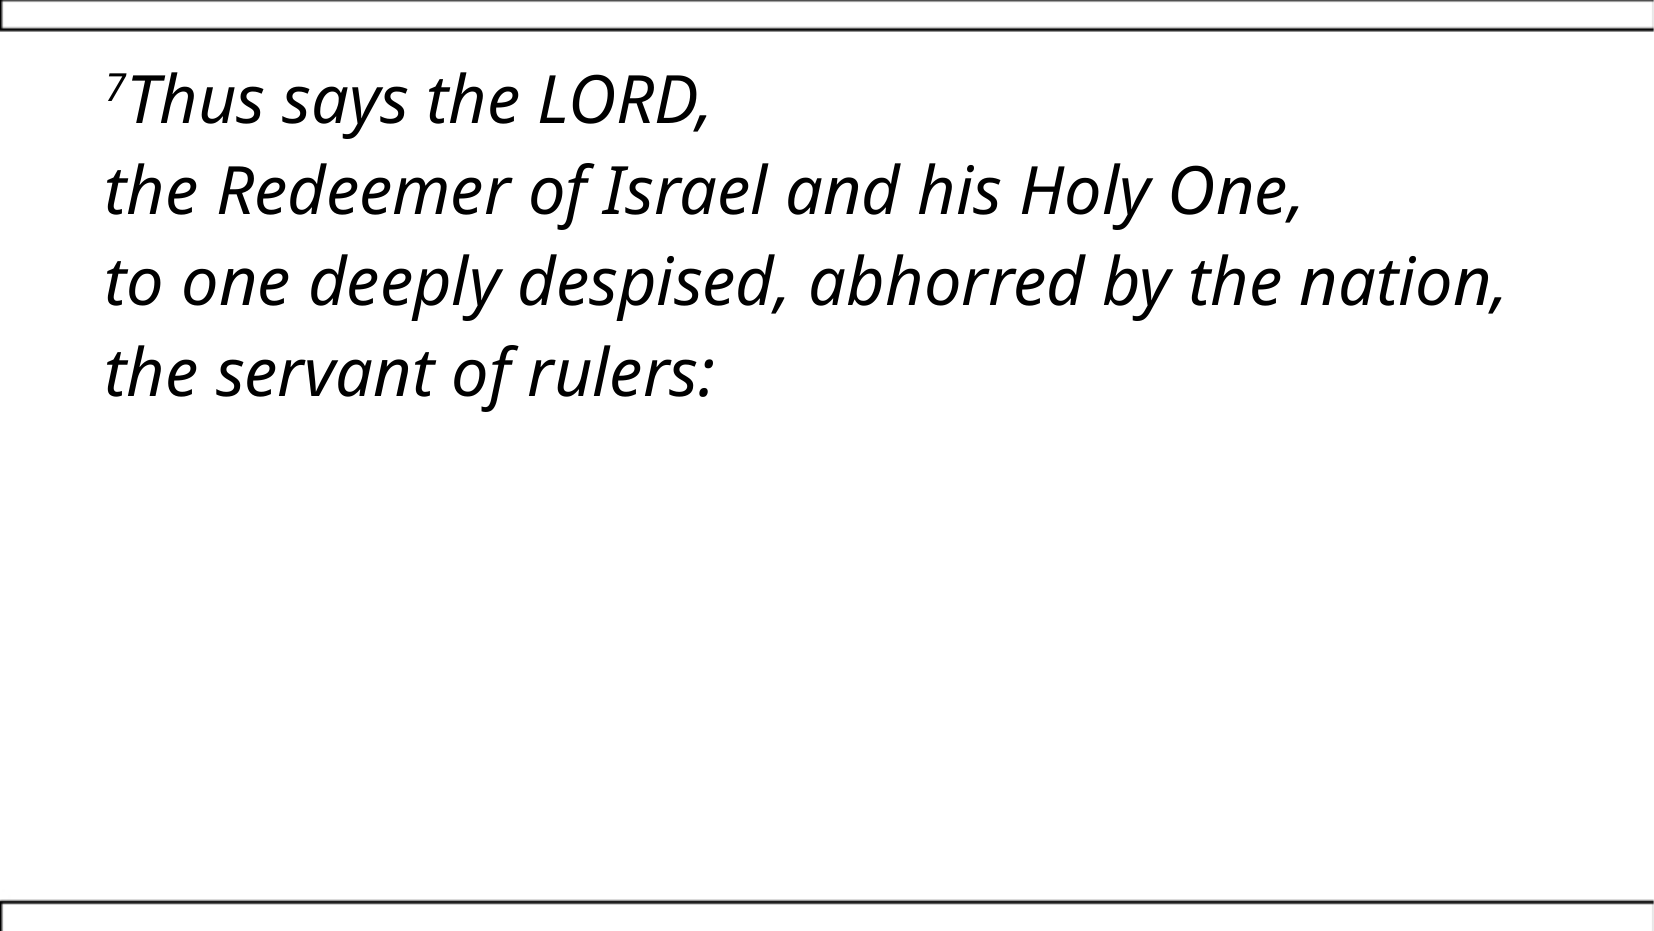

7Thus says the LORD,
the Redeemer of Israel and his Holy One,
to one deeply despised, abhorred by the nation, the servant of rulers: